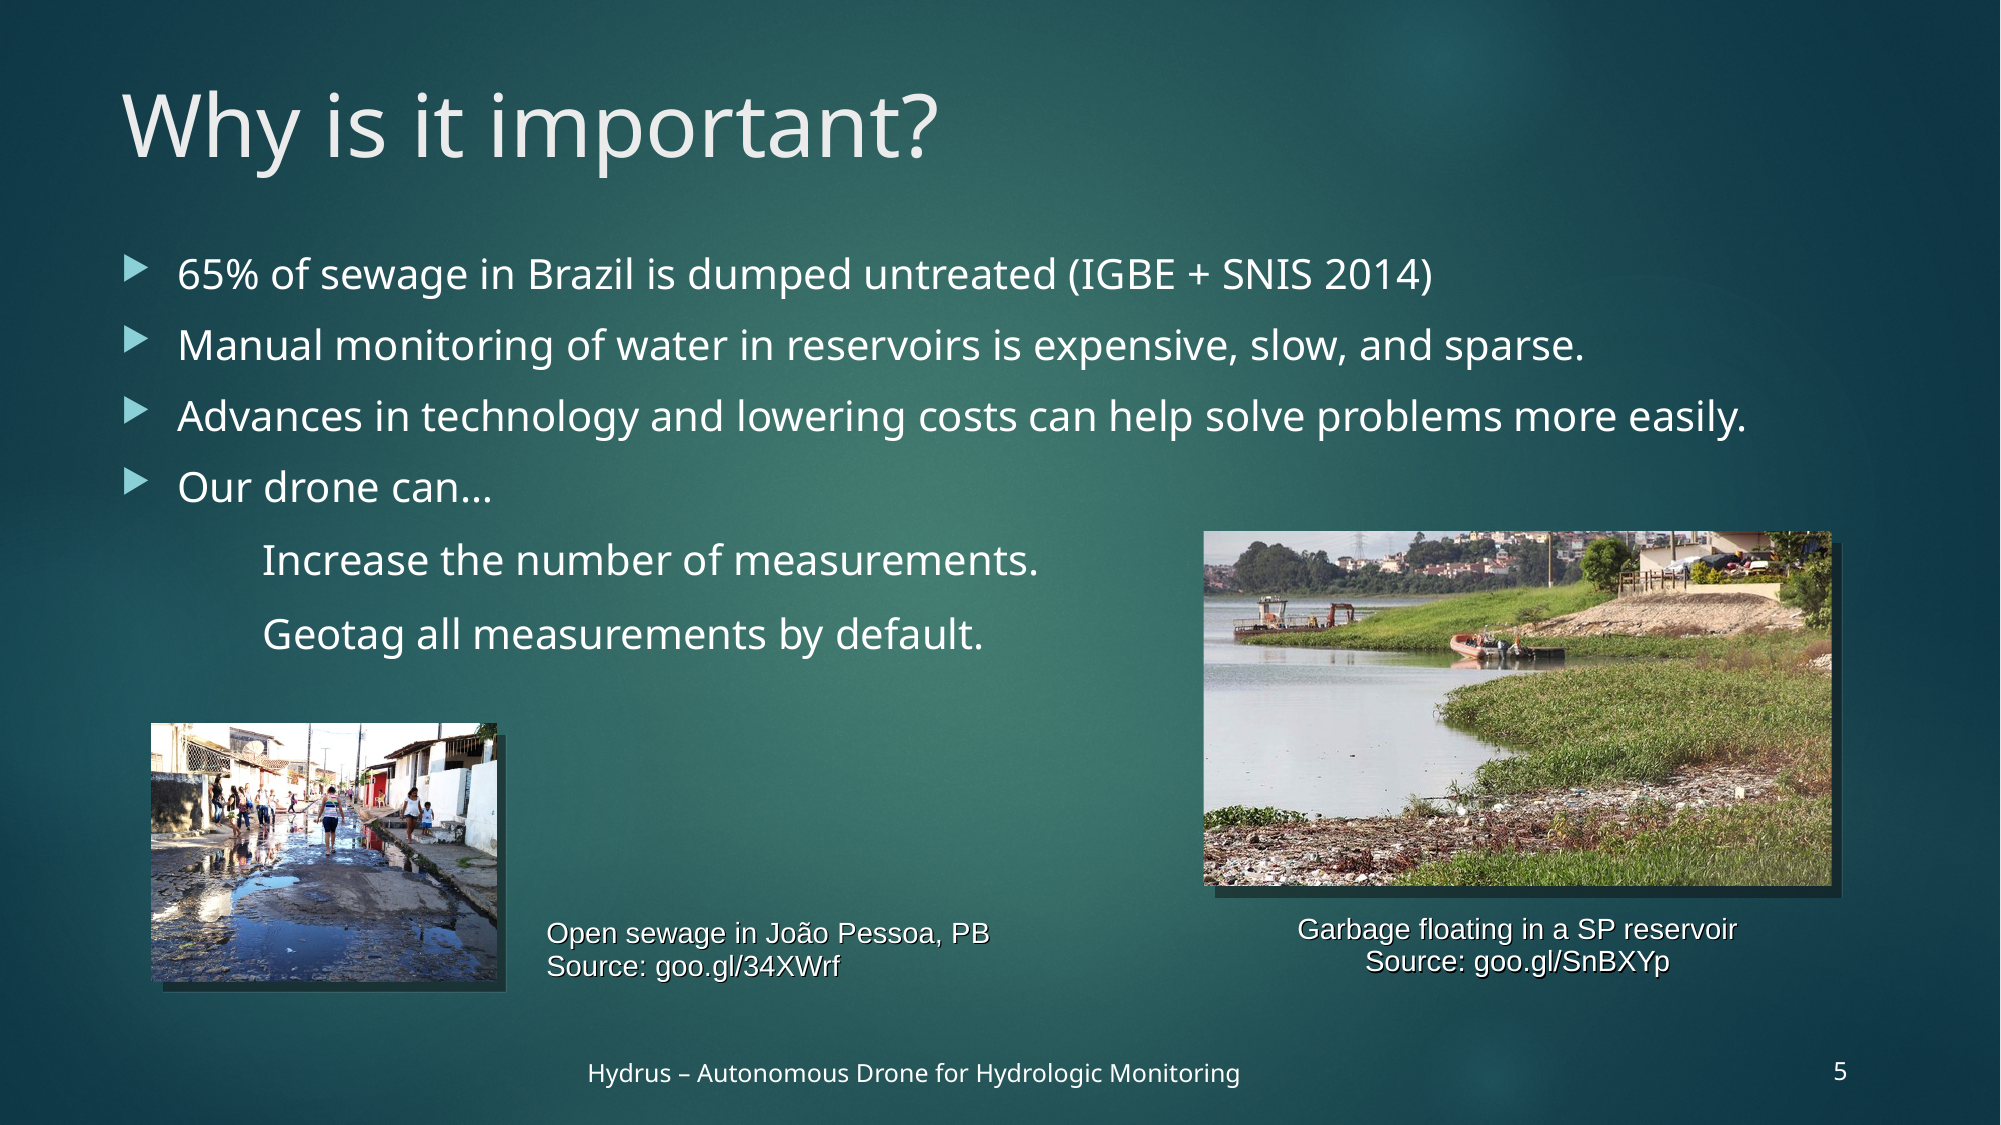

# Why is it important?
65% of sewage in Brazil is dumped untreated (IGBE + SNIS 2014)
Manual monitoring of water in reservoirs is expensive, slow, and sparse.
Advances in technology and lowering costs can help solve problems more easily.
Our drone can…
Increase the number of measurements.
Geotag all measurements by default.
Garbage floating in a SP reservoir
Source: goo.gl/SnBXYp
Open sewage in João Pessoa, PB
Source: goo.gl/34XWrf
Hydrus – Autonomous Drone for Hydrologic Monitoring